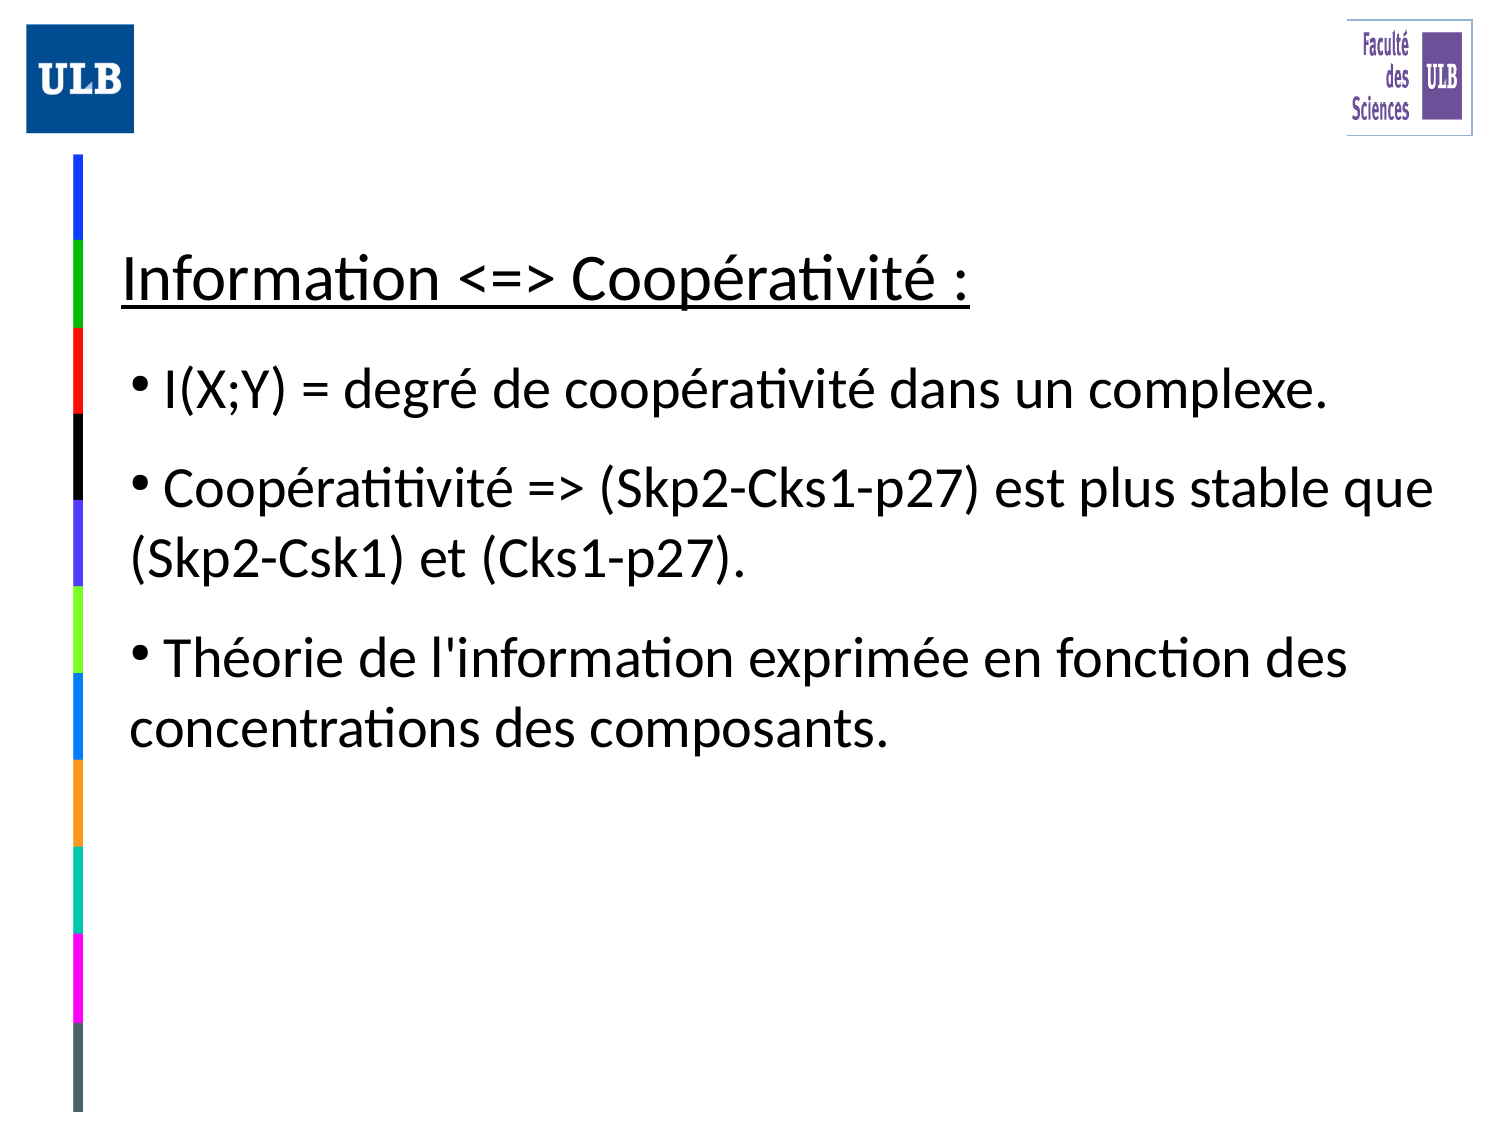

# Information <=> Coopérativité :
 I(X;Y) = degré de coopérativité dans un complexe.
 Coopératitivité => (Skp2-Cks1-p27) est plus stable que (Skp2-Csk1) et (Cks1-p27).
 Théorie de l'information exprimée en fonction des concentrations des composants.